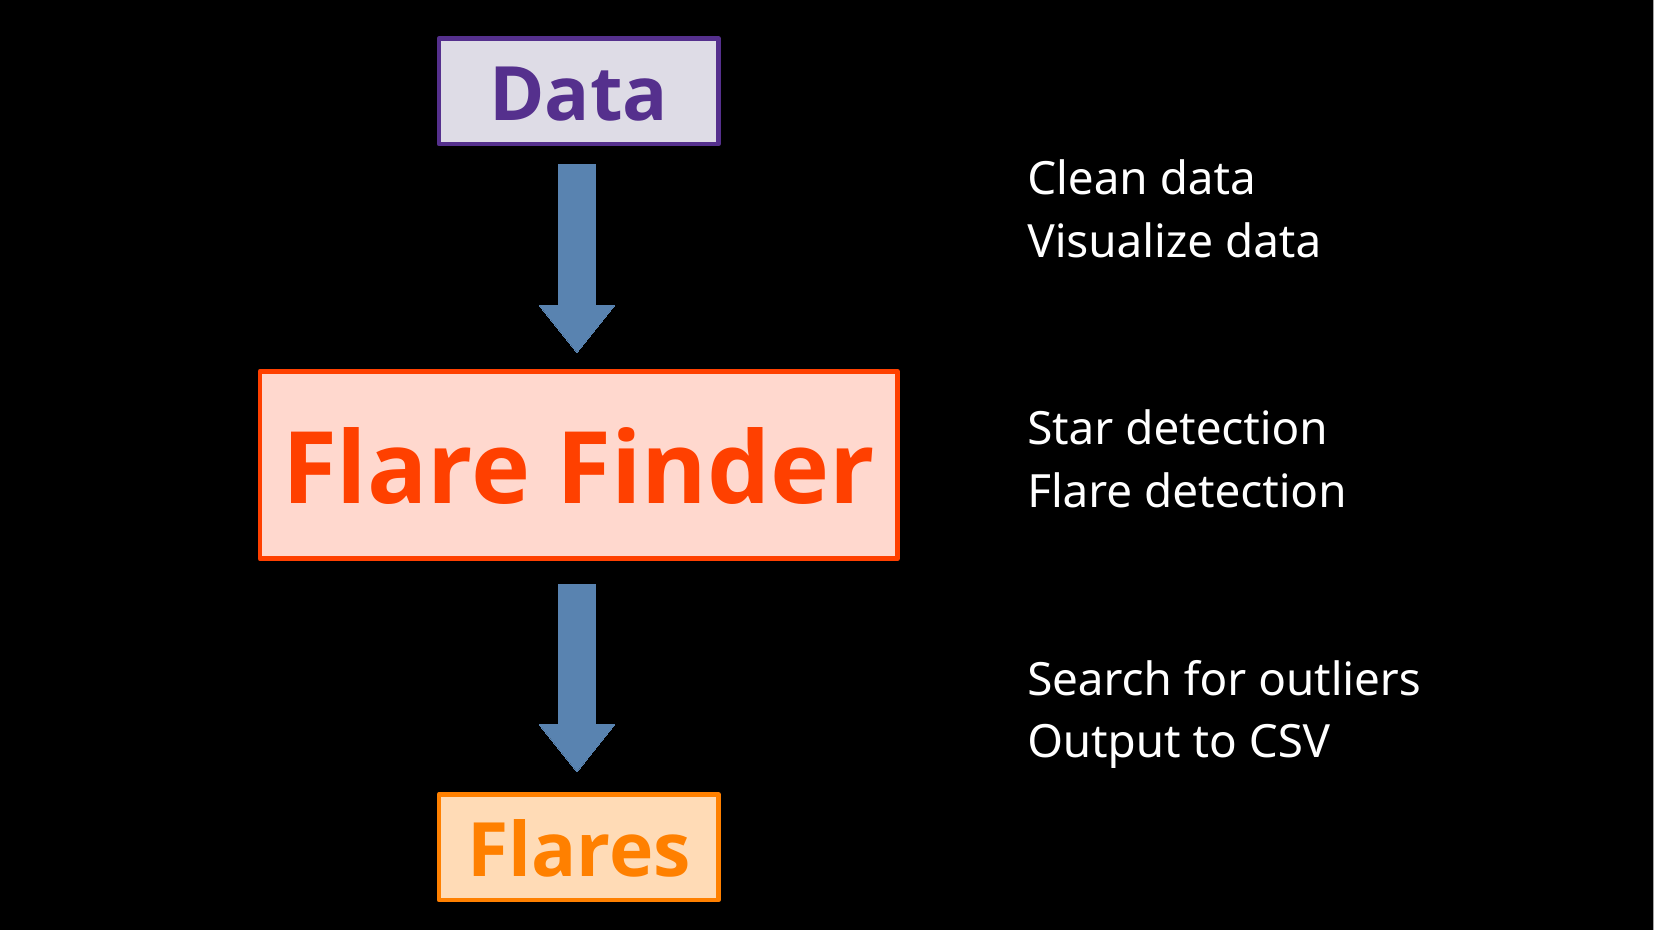

Data
Clean data
Visualize data
Star detection
Flare detection
Search for outliers
Output to CSV
Flare Finder
Flares